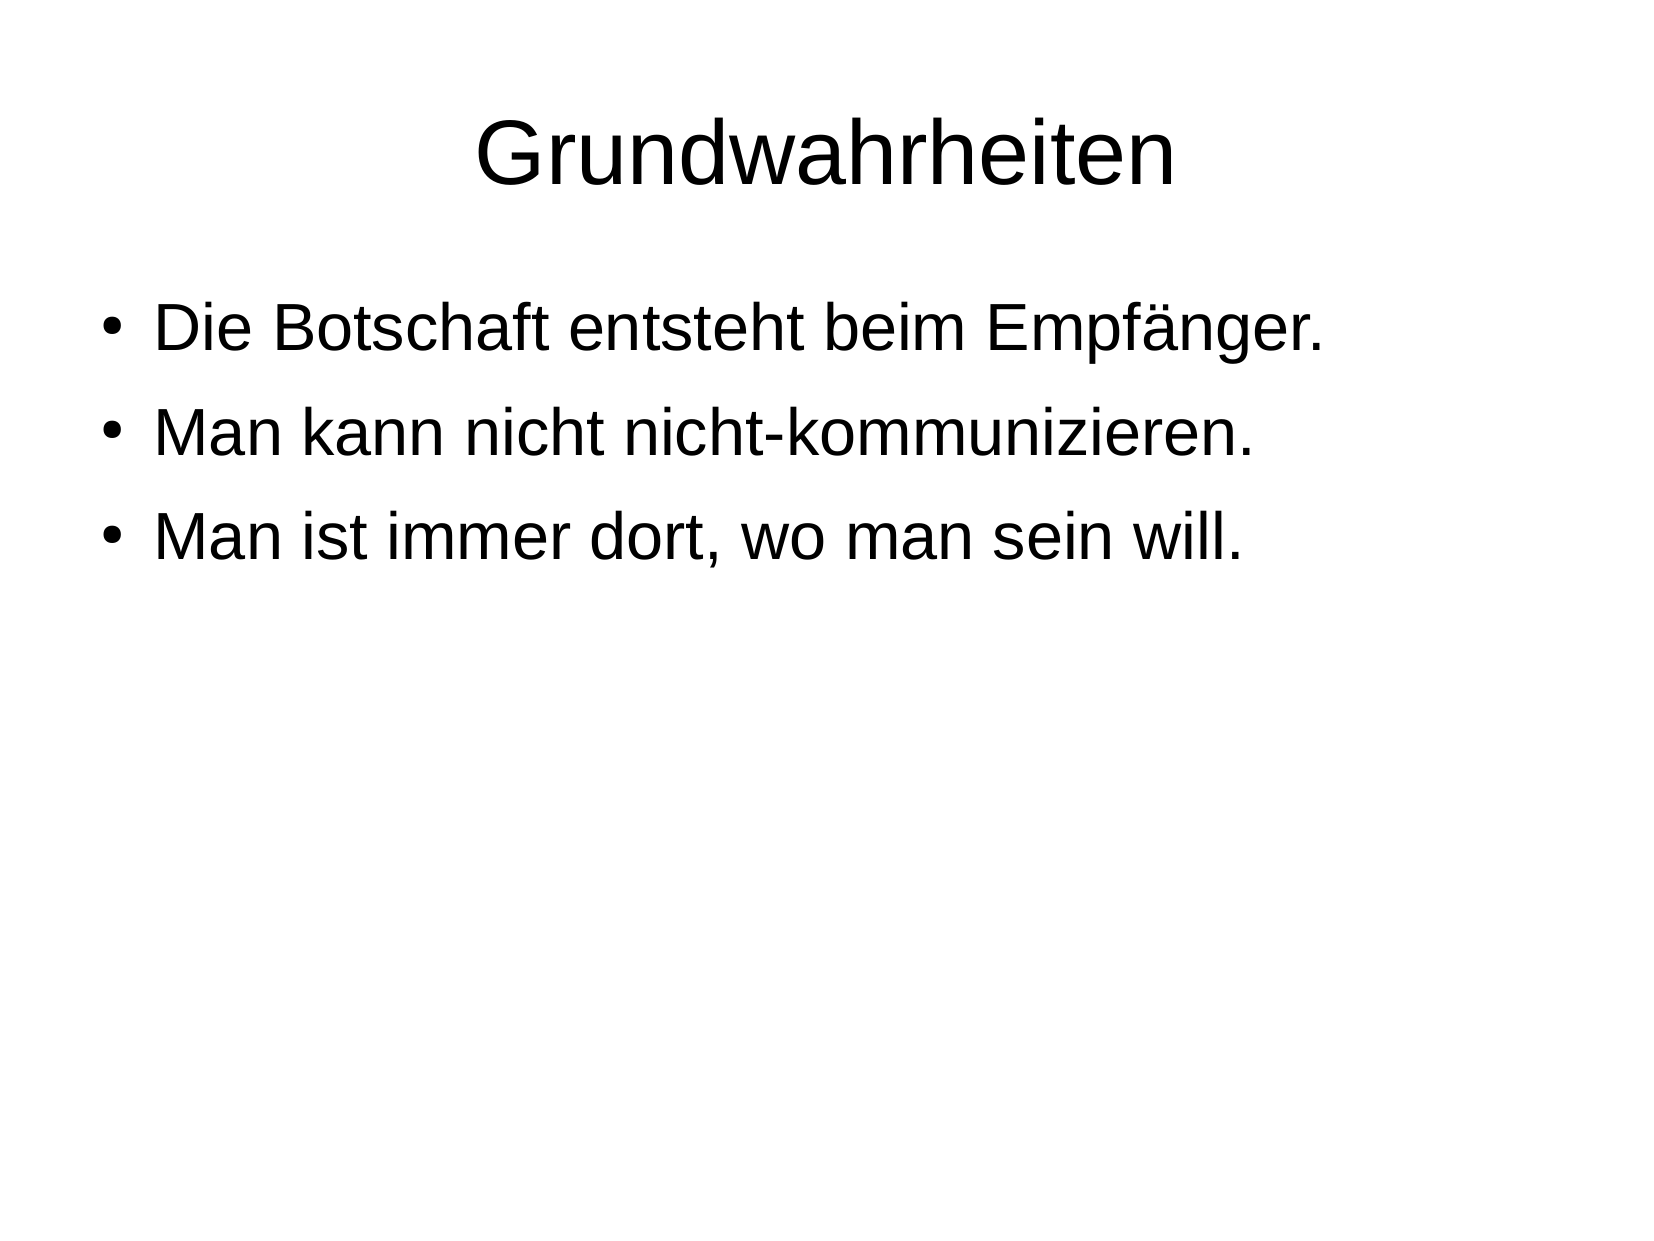

# Grundwahrheiten
Die Botschaft entsteht beim Empfänger.
Man kann nicht nicht-kommunizieren.
Man ist immer dort, wo man sein will.